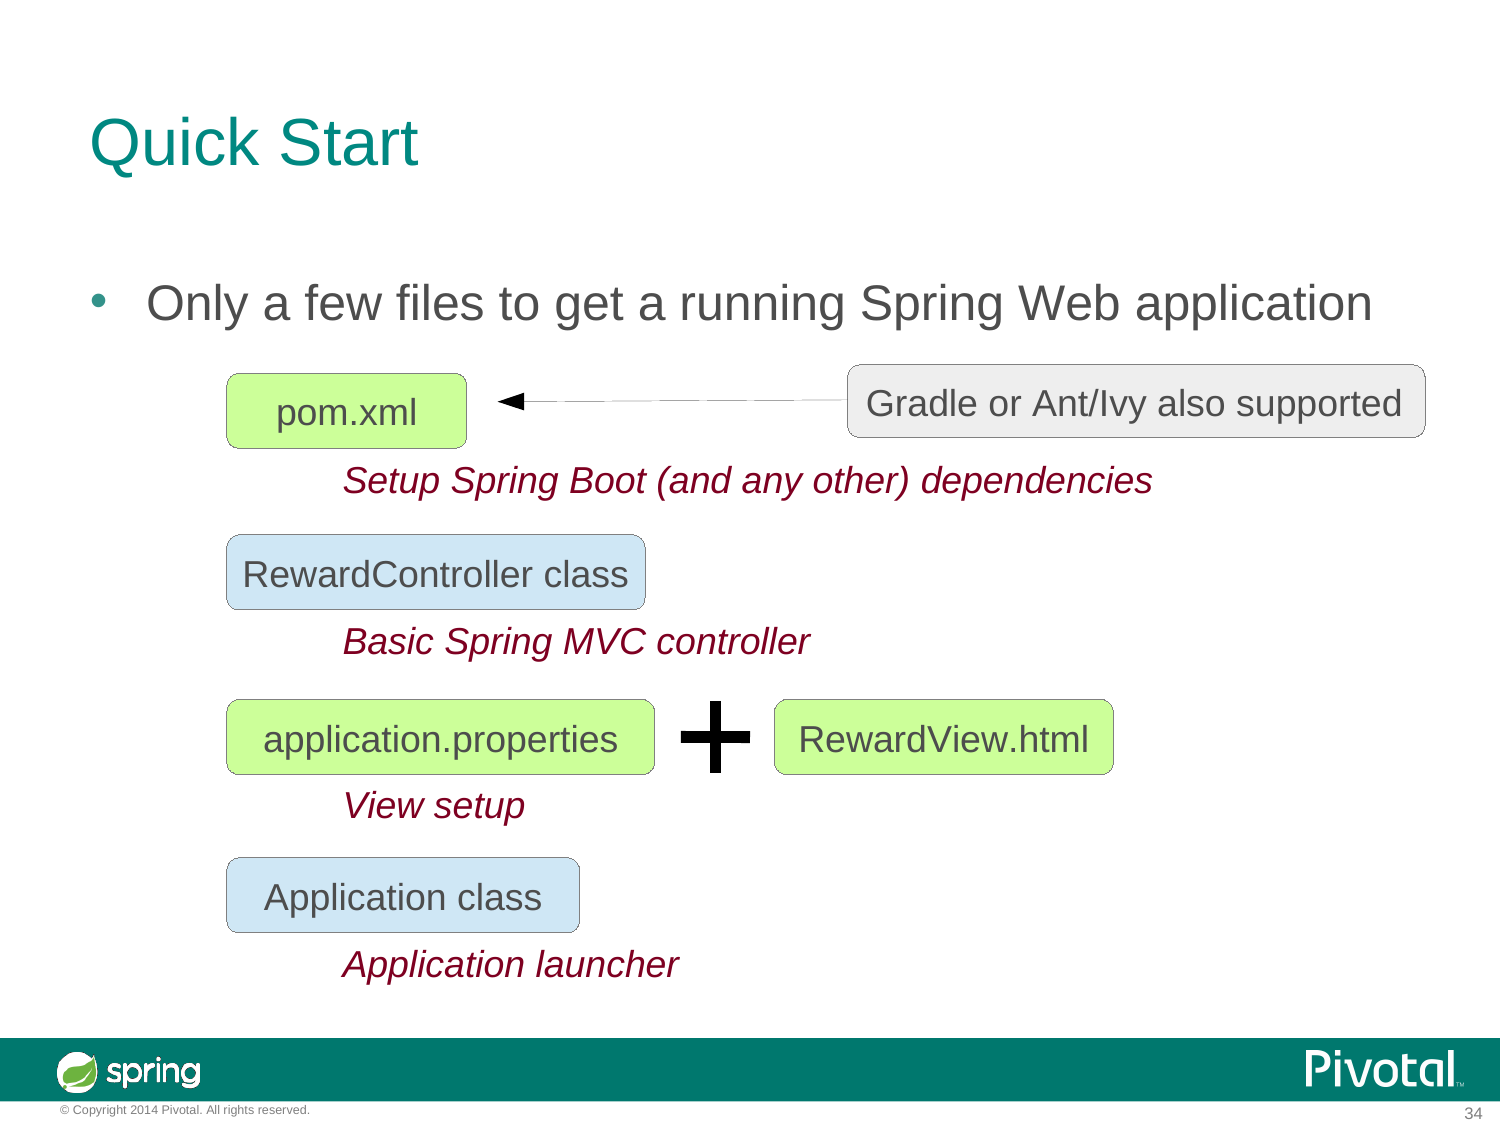

# Quick Start
Only a few files to get a running Spring Web application
Gradle or Ant/Ivy also supported
pom.xml
Setup Spring Boot (and any other) dependencies
RewardController class
Basic Spring MVC controller
application.properties
RewardView.html
View setup
Application class
Application launcher